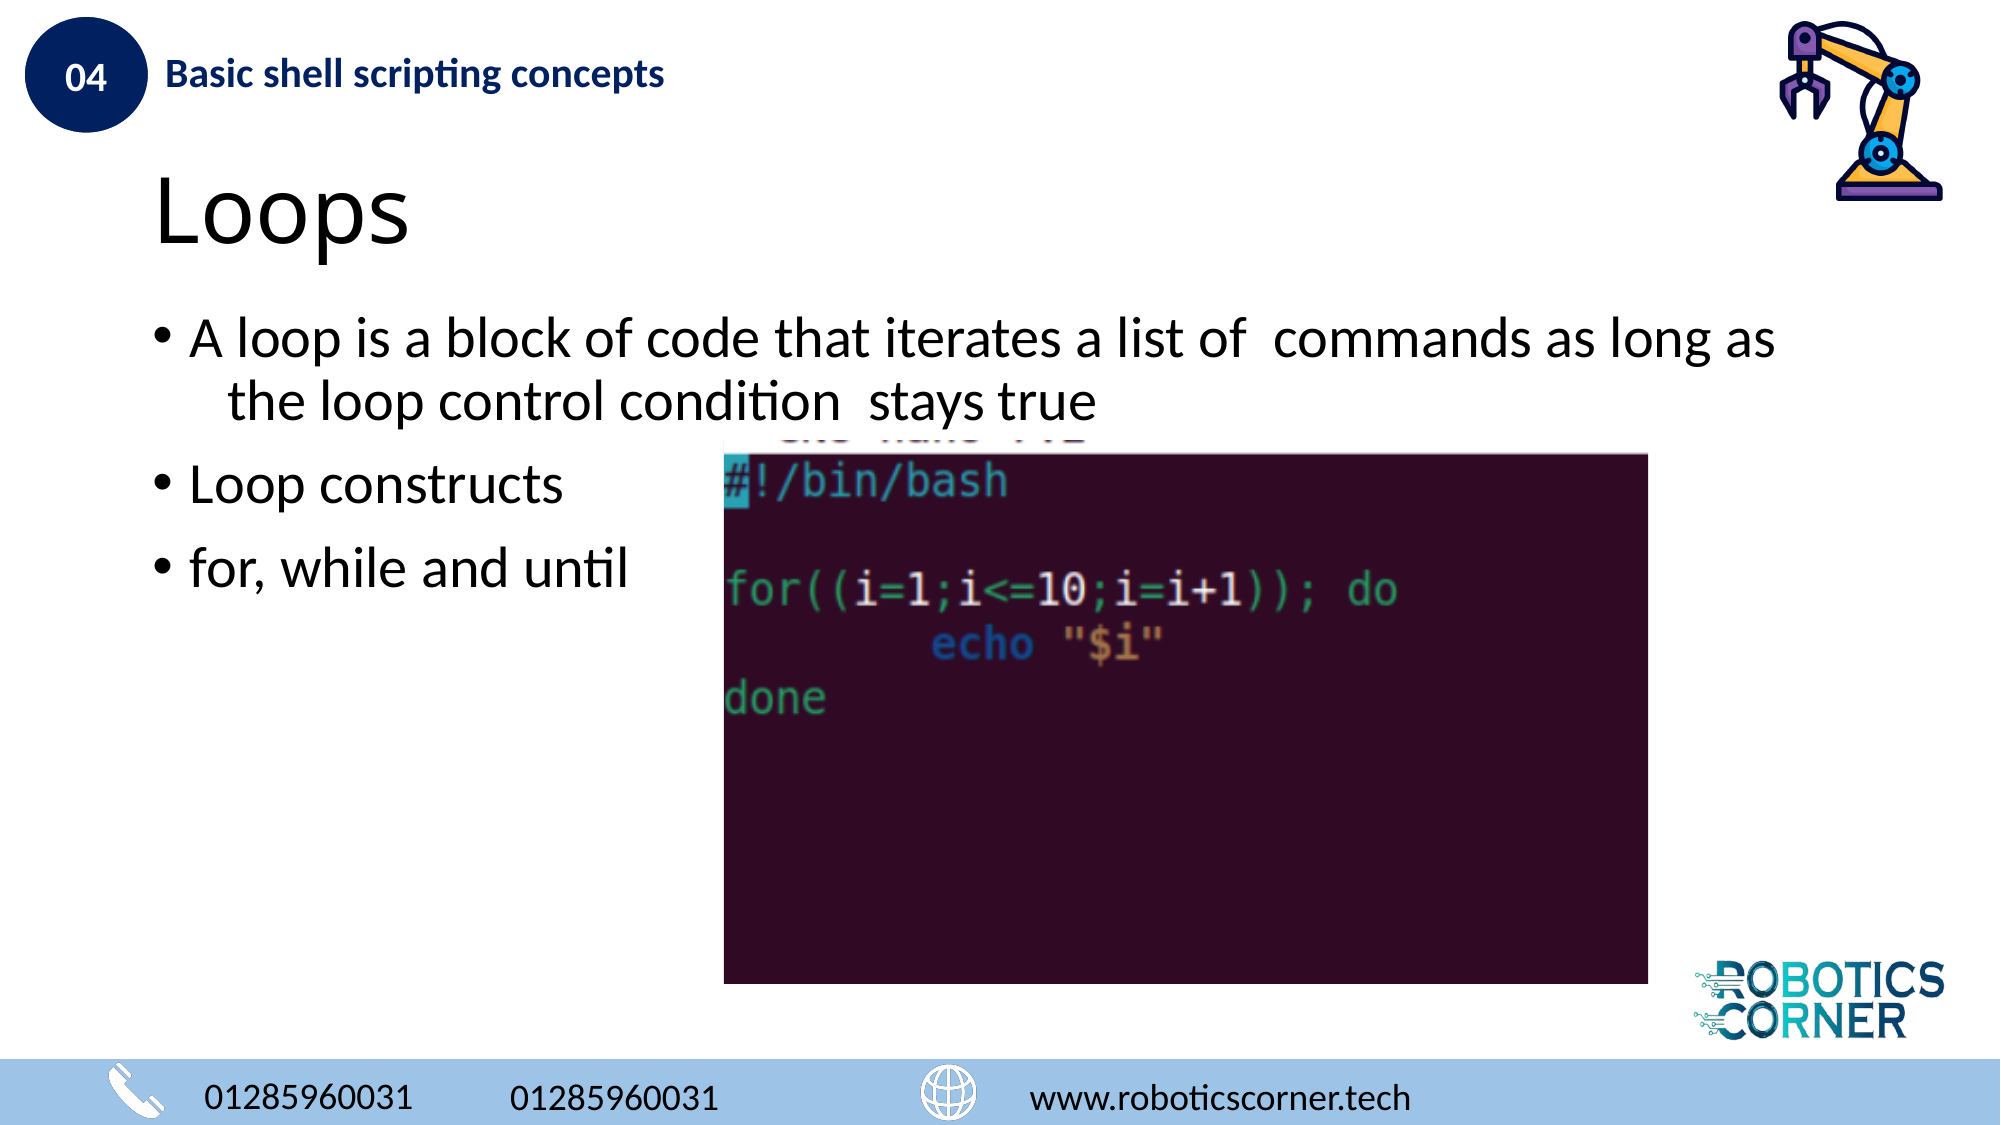

04
Basic shell scripting concepts
# Loops
A loop is a block of code that iterates a list of commands as long as the loop control condition stays true
Loop constructs
for, while and until
01285960031
01285960031
www.roboticscorner.tech